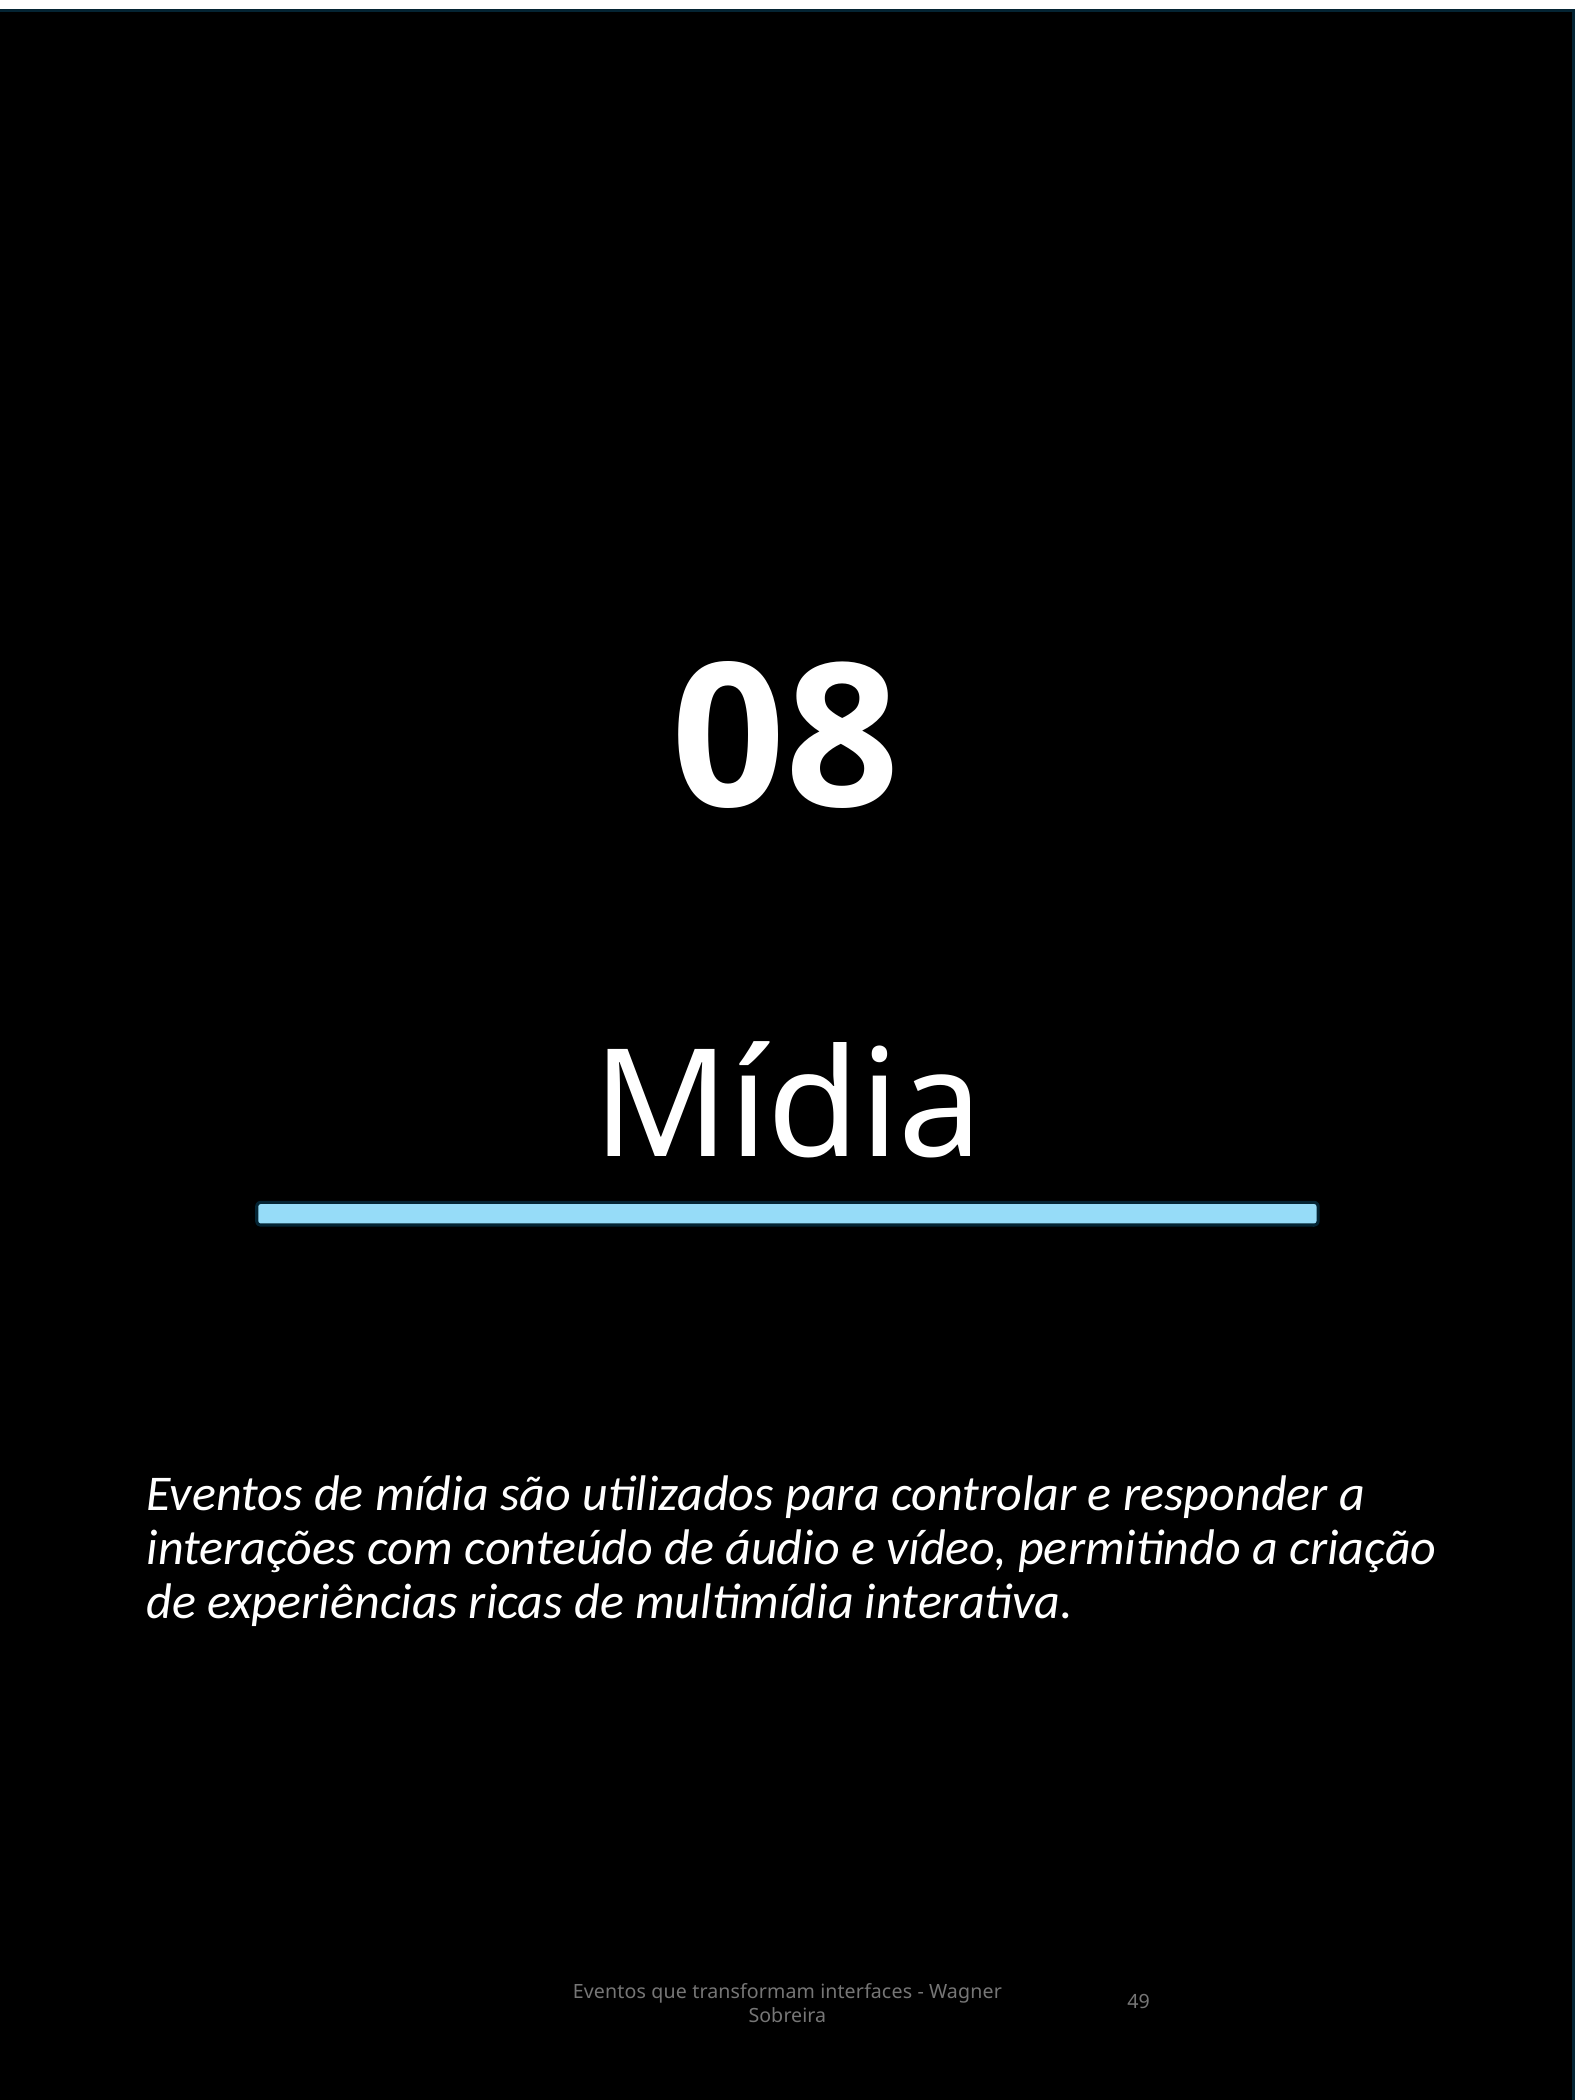

08
Mídia
Eventos de mídia são utilizados para controlar e responder a interações com conteúdo de áudio e vídeo, permitindo a criação de experiências ricas de multimídia interativa.
Eventos que transformam interfaces - Wagner Sobreira